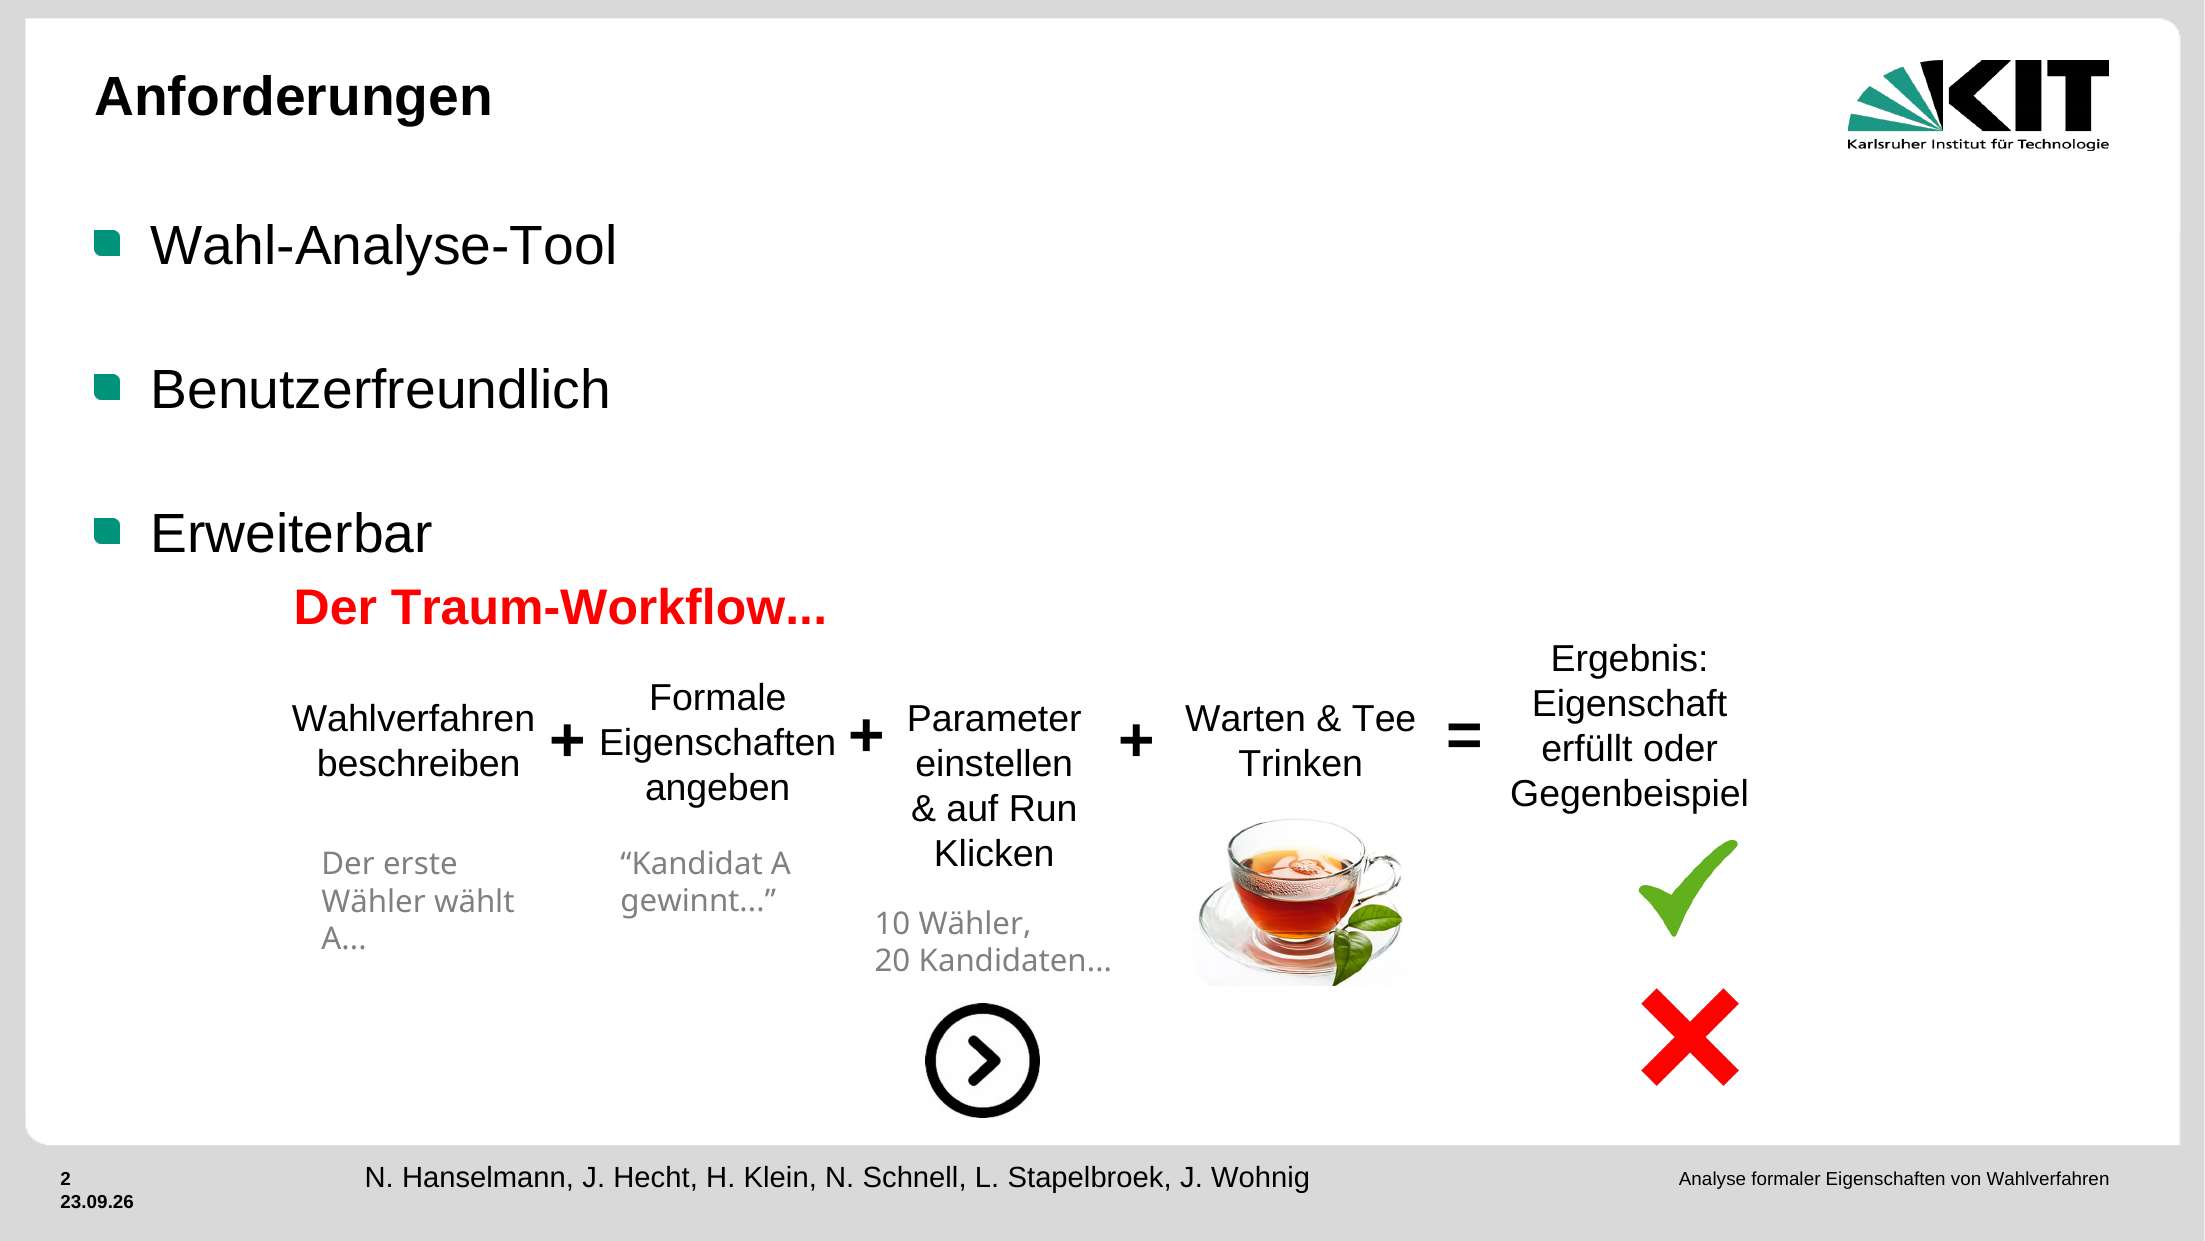

# Anforderungen
Wahl-Analyse-Tool
Benutzerfreundlich
Erweiterbar
Der Traum-Workflow...
Ergebnis: Eigenschaft erfüllt oder Gegenbeispiel
Formale Eigenschaften
angeben
Wahlverfahren
beschreiben
+
Parameter einstellen& auf Run Klicken
Warten & Tee Trinken
=
+
+
“Kandidat A gewinnt...”
Der erste Wähler wählt A...
10 Wähler,
20 Kandidaten...
Prof. Max Mustermann – Präsentationstitel